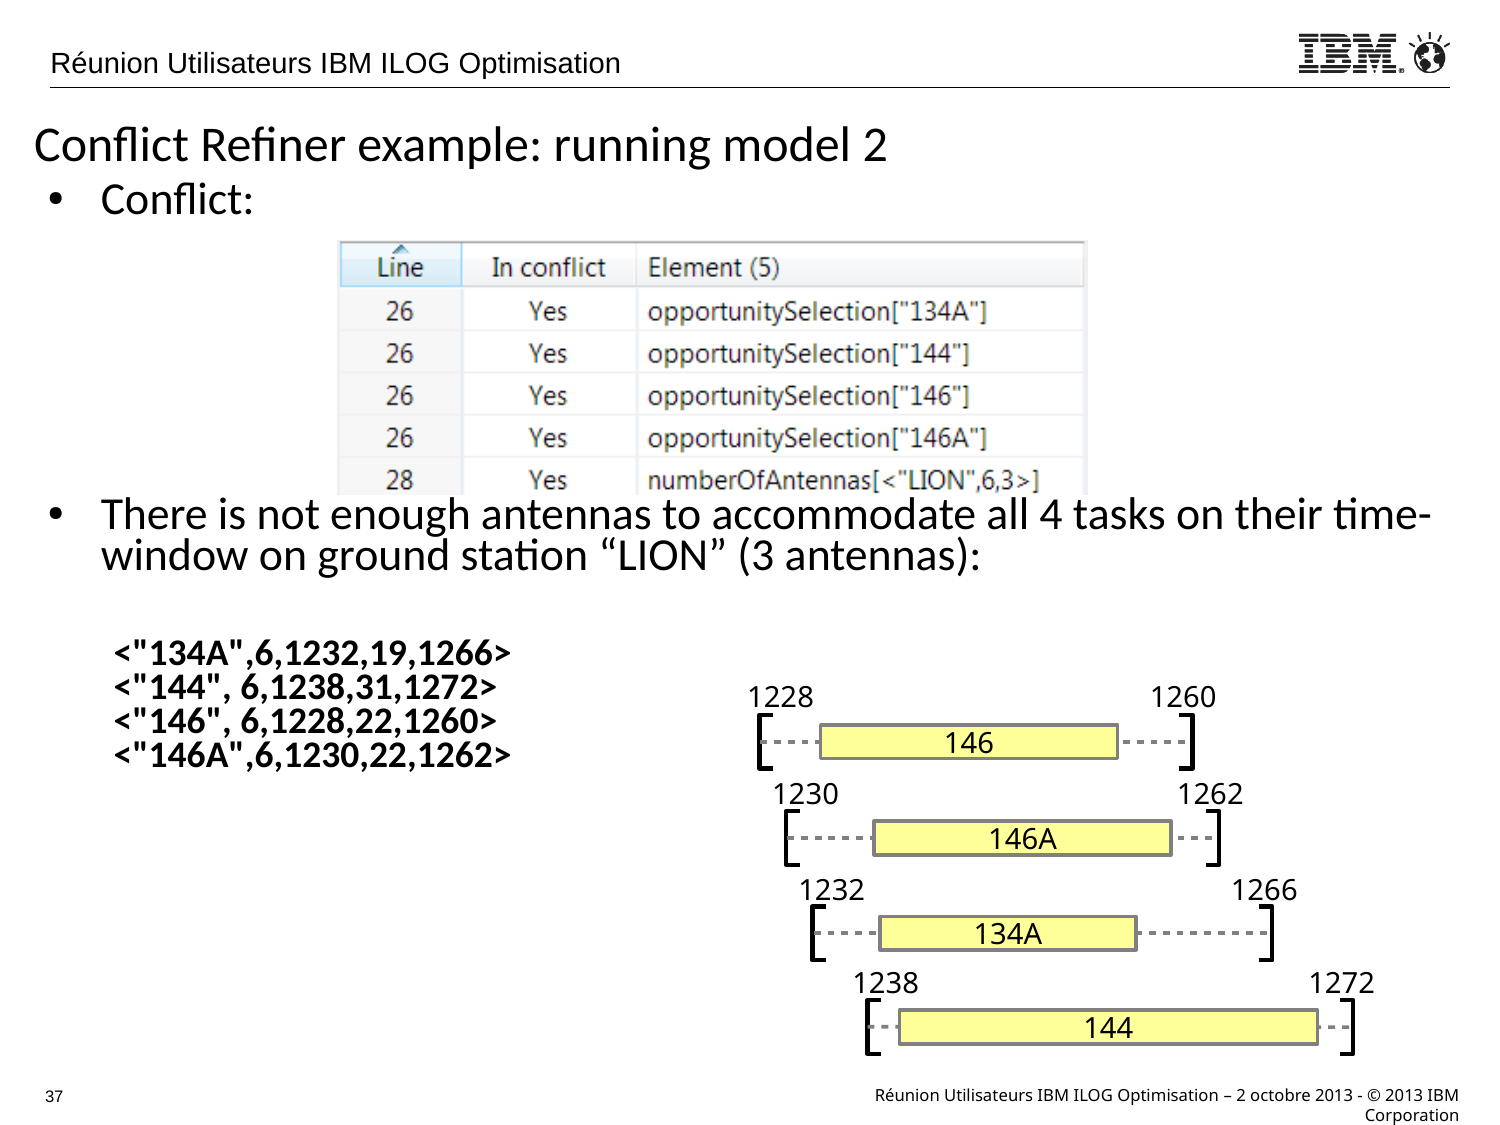

# Conflict Refiner example: running model 2
Conflict:
There is not enough antennas to accommodate all 4 tasks on their time-window on ground station “LION” (3 antennas):
 	 <"134A",6,1232,19,1266>
	 <"144", 6,1238,31,1272>
	 <"146", 6,1228,22,1260>
	 <"146A",6,1230,22,1262>
1228
1260
146
1230
1262
146A
1232
1266
134A
1238
1272
144
37